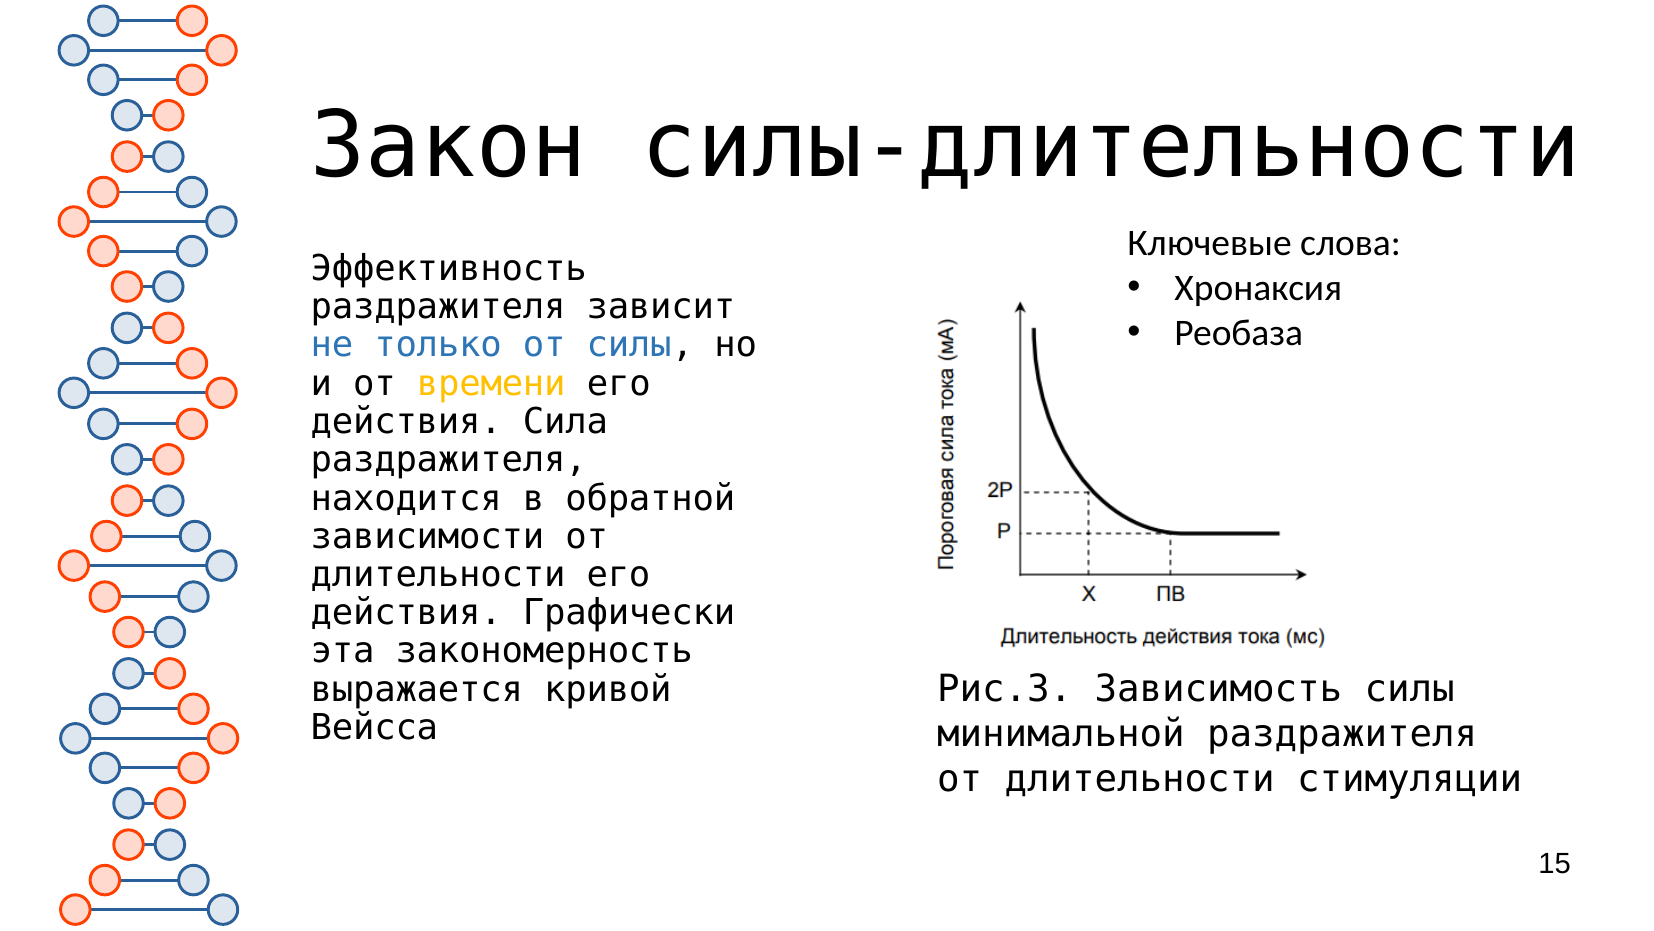

# Закон силы-длительности
Ключевые слова:
Хронаксия
Реобаза
Эффективность раздражителя зависит не только от силы, но и от времени его действия. Сила раздражителя, находится в обратной зависимости от длительности его действия. Графически эта закономерность выражается кривой Вейсса
Рис.3. Зависимость силы минимальной раздражителя
от длительности стимуляции
15